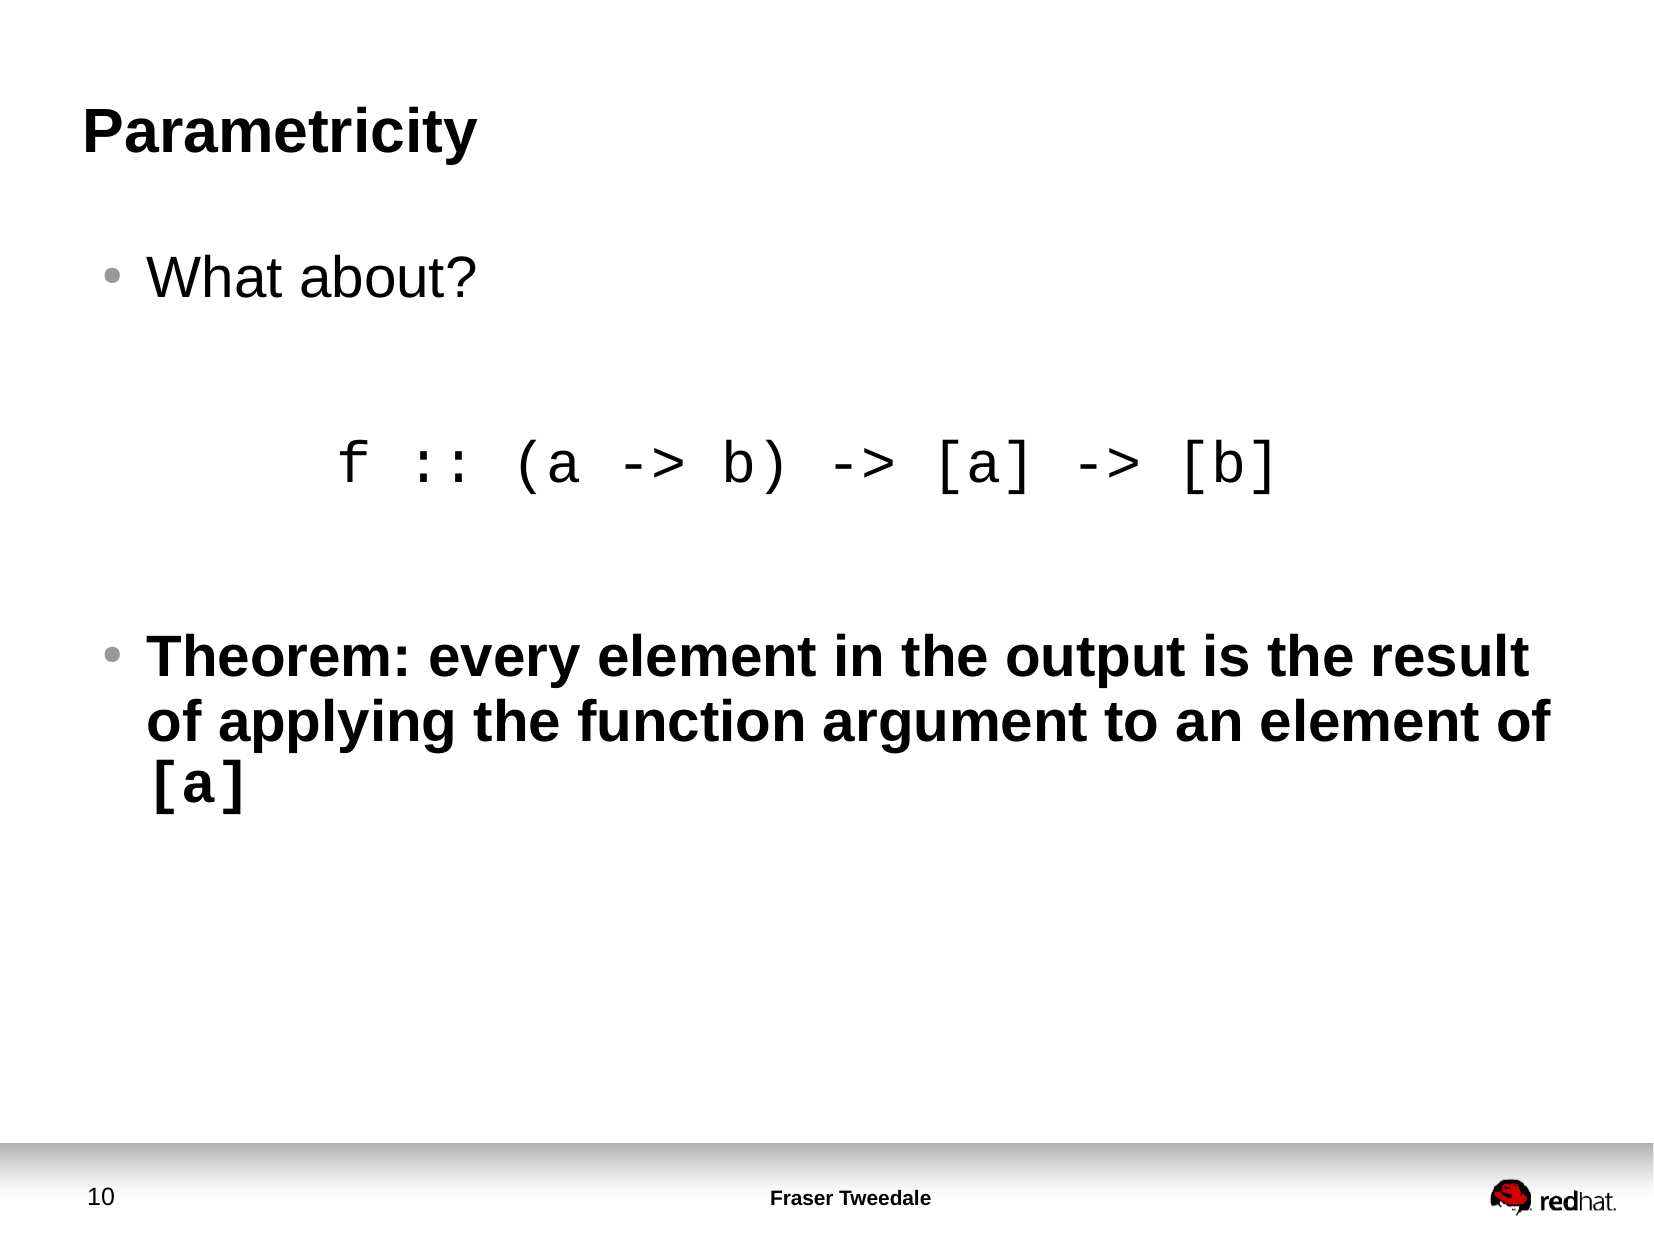

# Parametricity
What about?
f :: (a -> b) -> [a] -> [b]
Theorem: every element in the output is the result of applying the function argument to an element of [a]